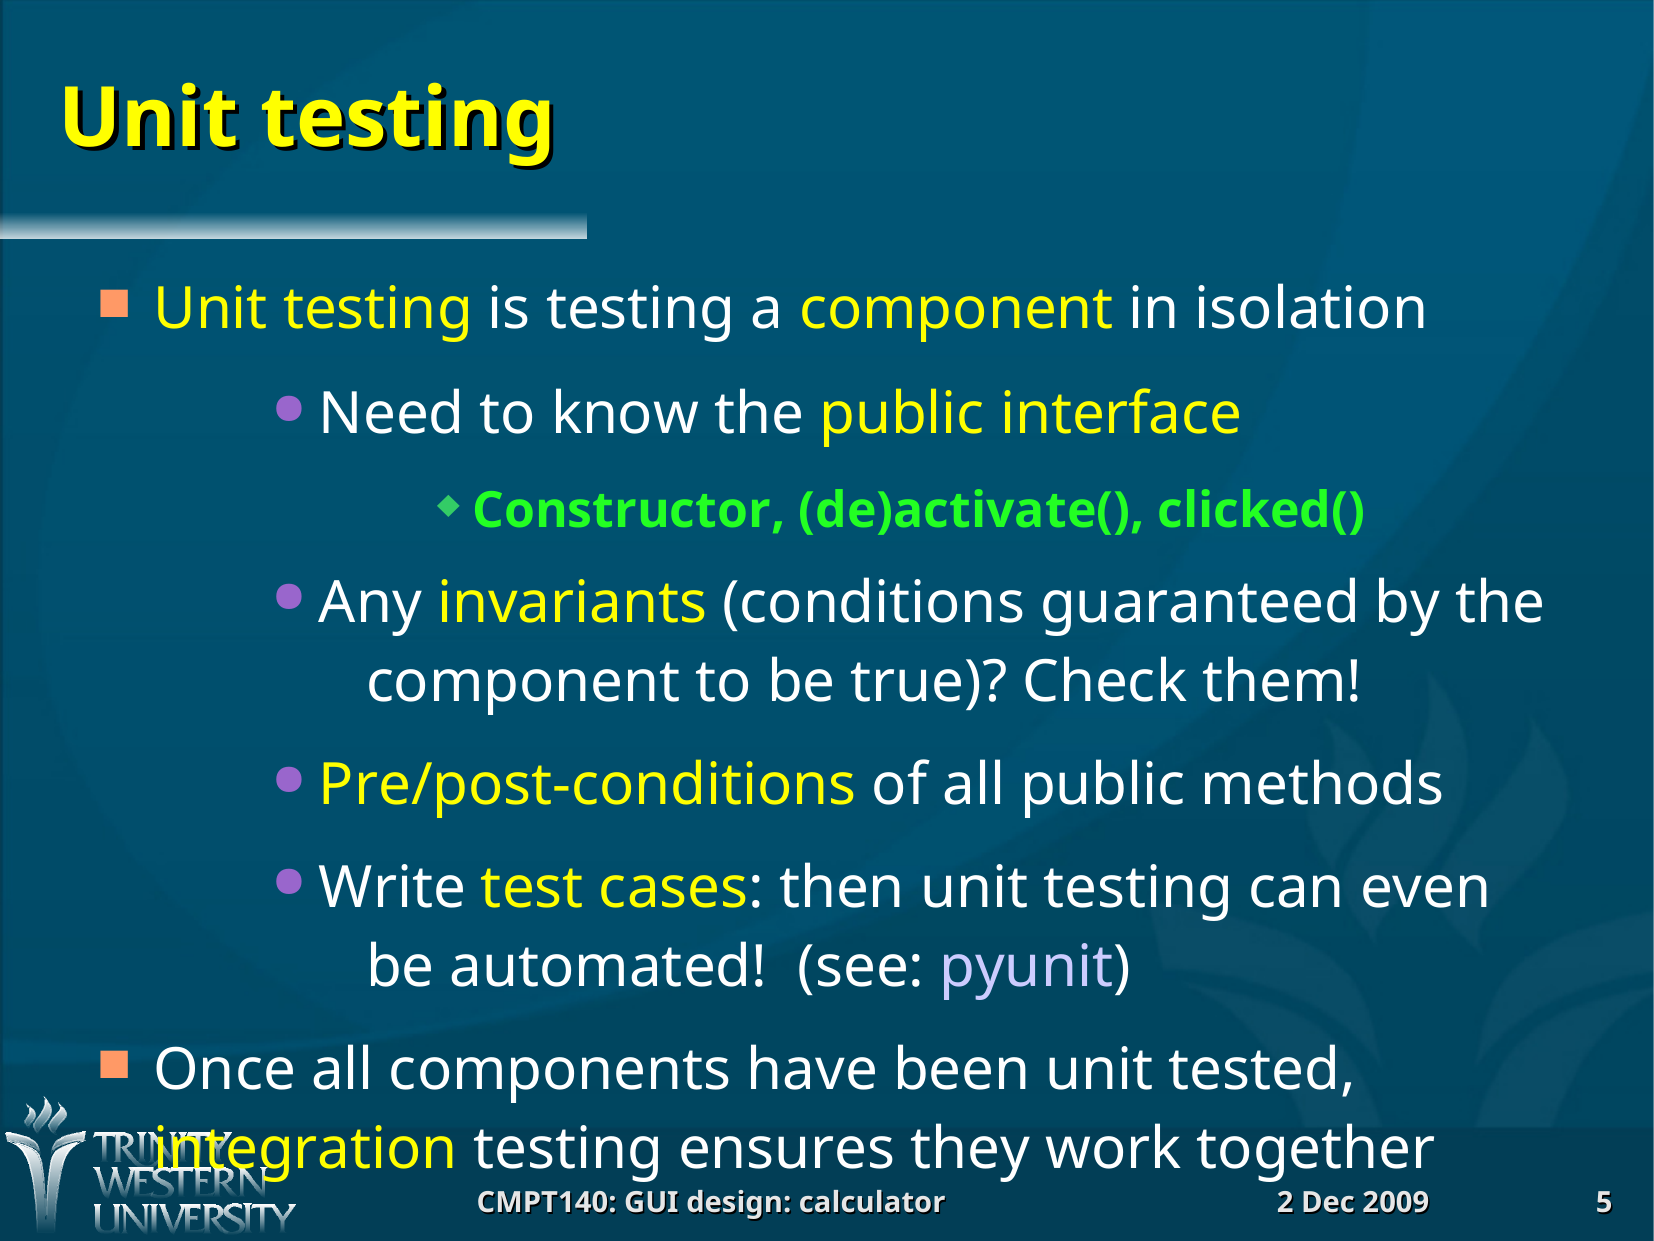

# Unit testing
Unit testing is testing a component in isolation
Need to know the public interface
Constructor, (de)activate(), clicked()
Any invariants (conditions guaranteed by the component to be true)? Check them!
Pre/post-conditions of all public methods
Write test cases: then unit testing can even be automated! (see: pyunit)
Once all components have been unit tested, integration testing ensures they work together
CMPT140: GUI design: calculator
2 Dec 2009
5